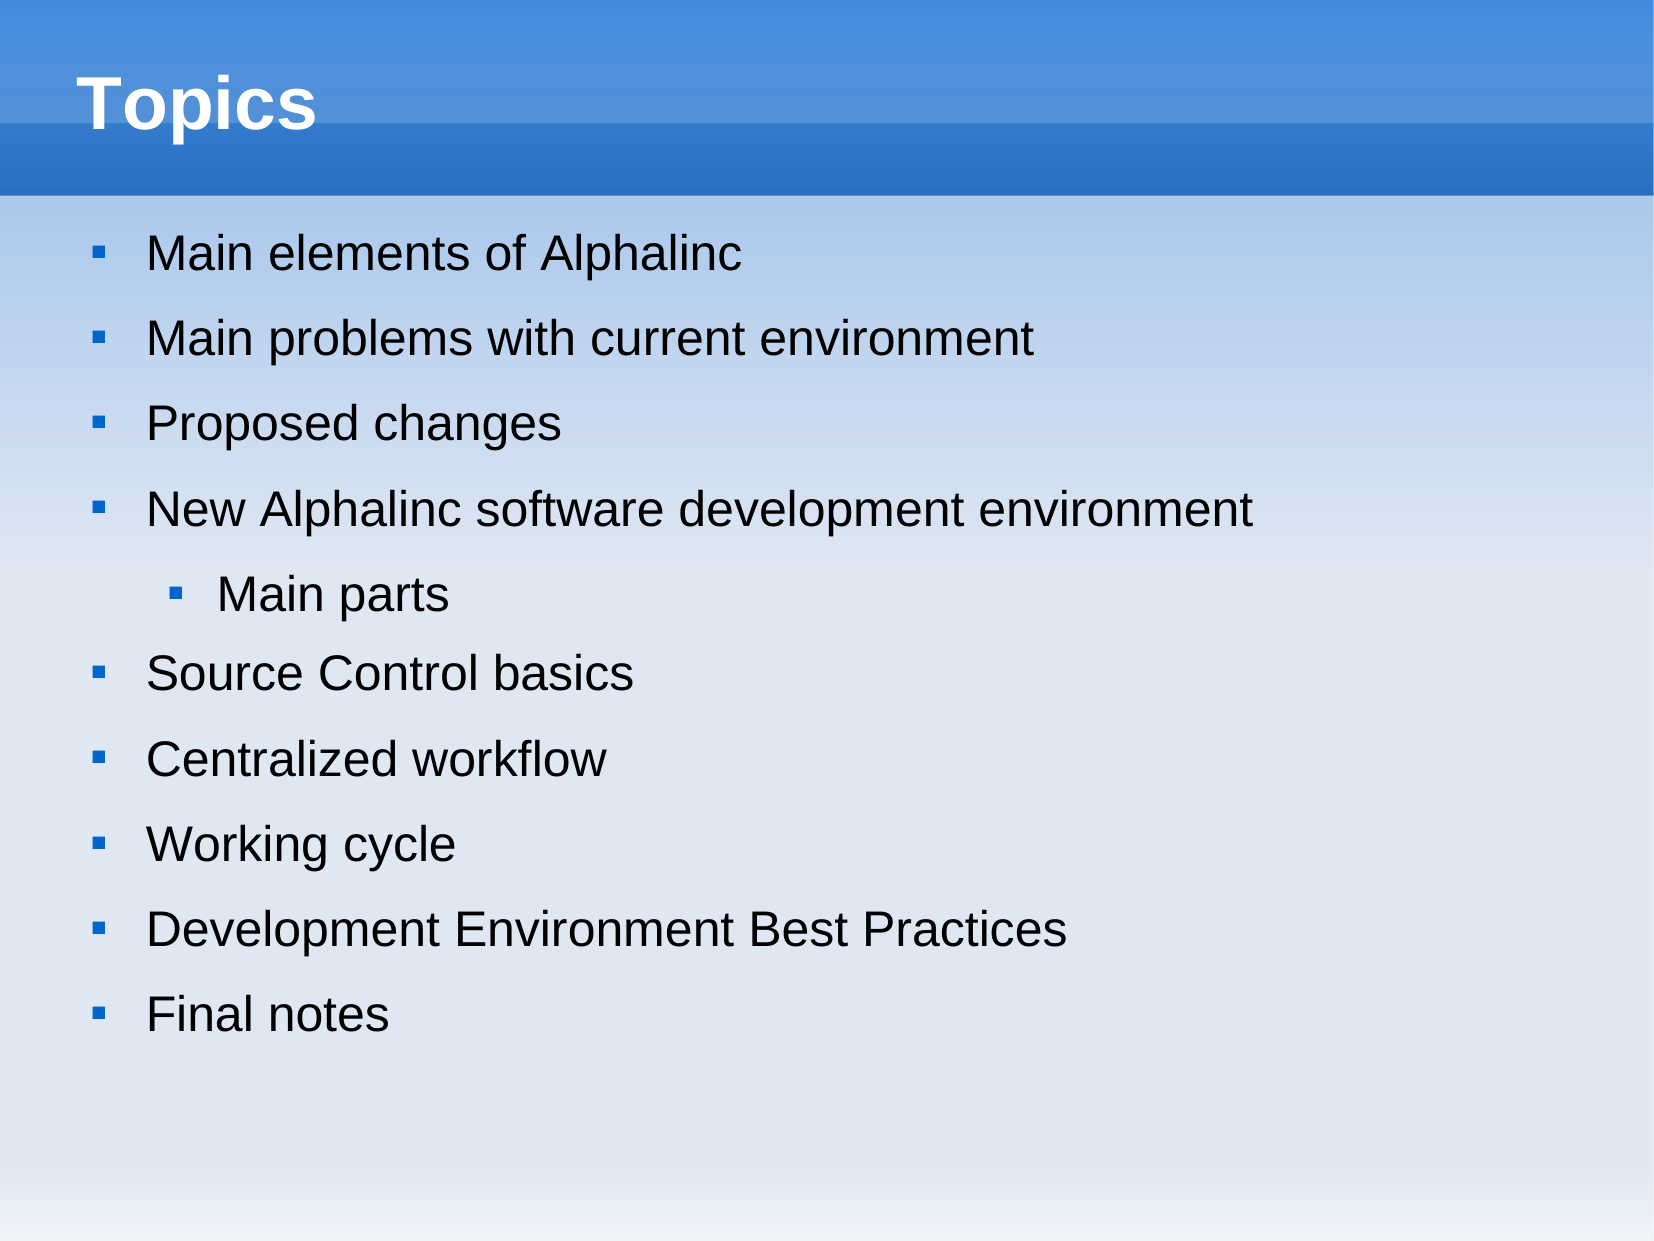

# Topics
Main elements of Alphalinc
Main problems with current environment
Proposed changes
New Alphalinc software development environment
Main parts
Source Control basics
Centralized workflow
Working cycle
Development Environment Best Practices
Final notes